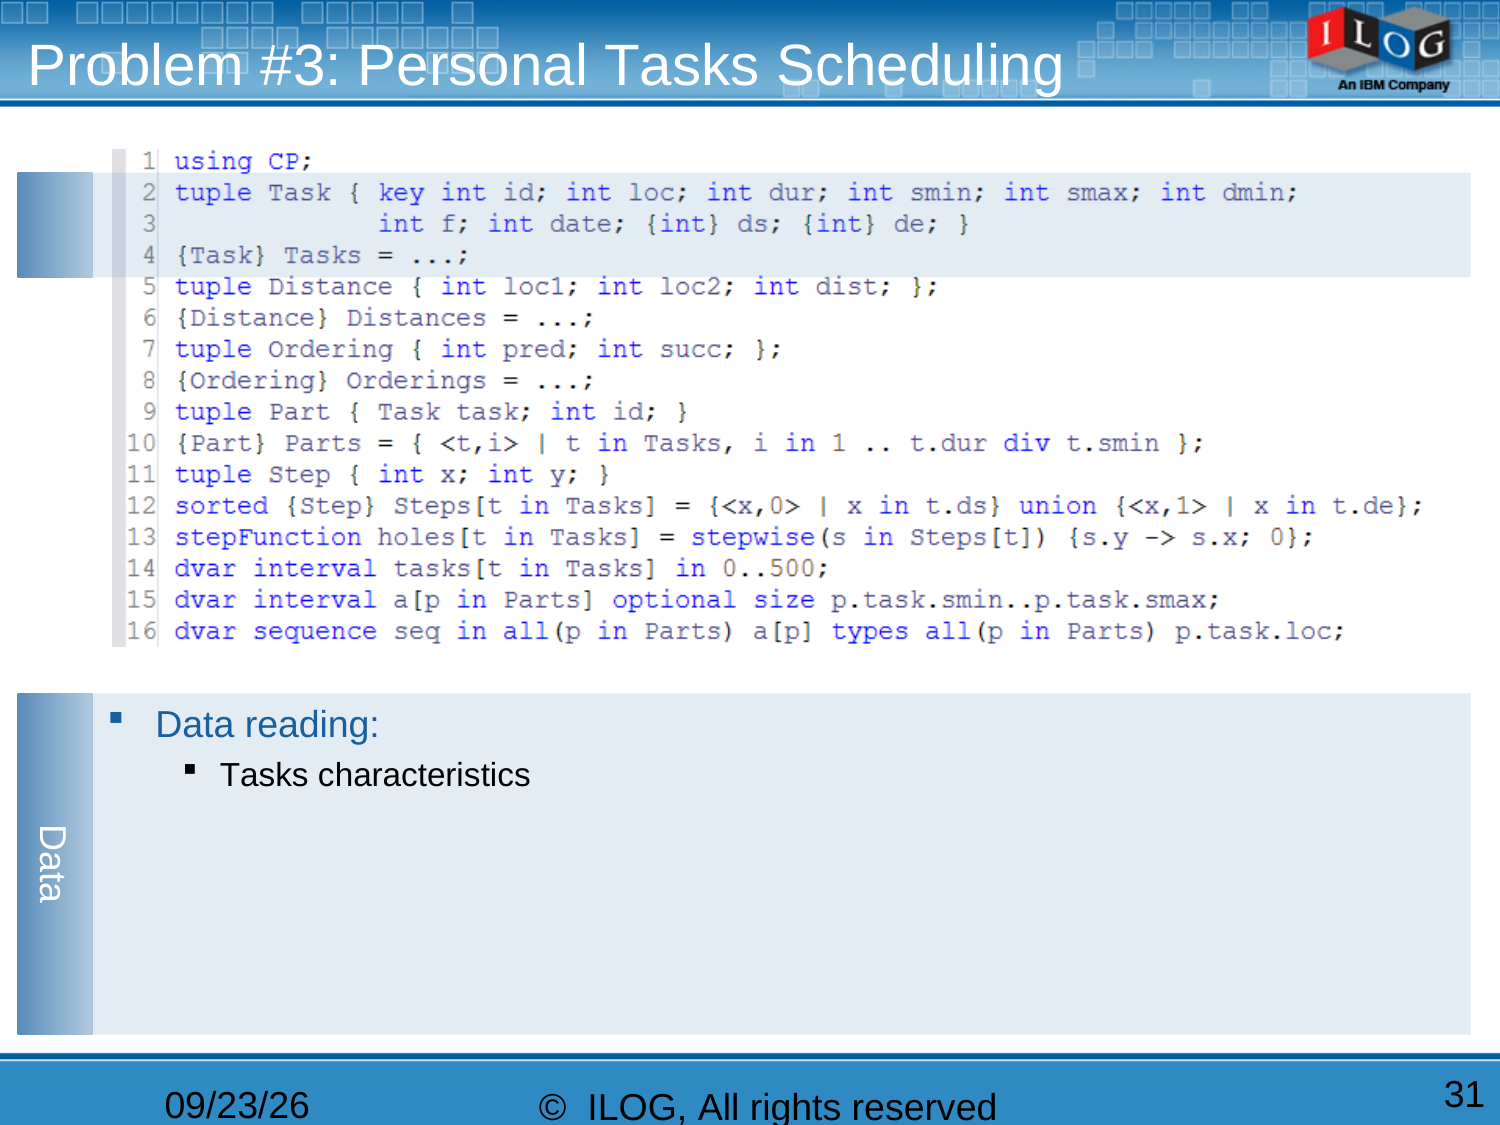

# Problem #3: Personal Tasks Scheduling
Data reading:
Tasks characteristics
Data
31
© ILOG, All rights reserved